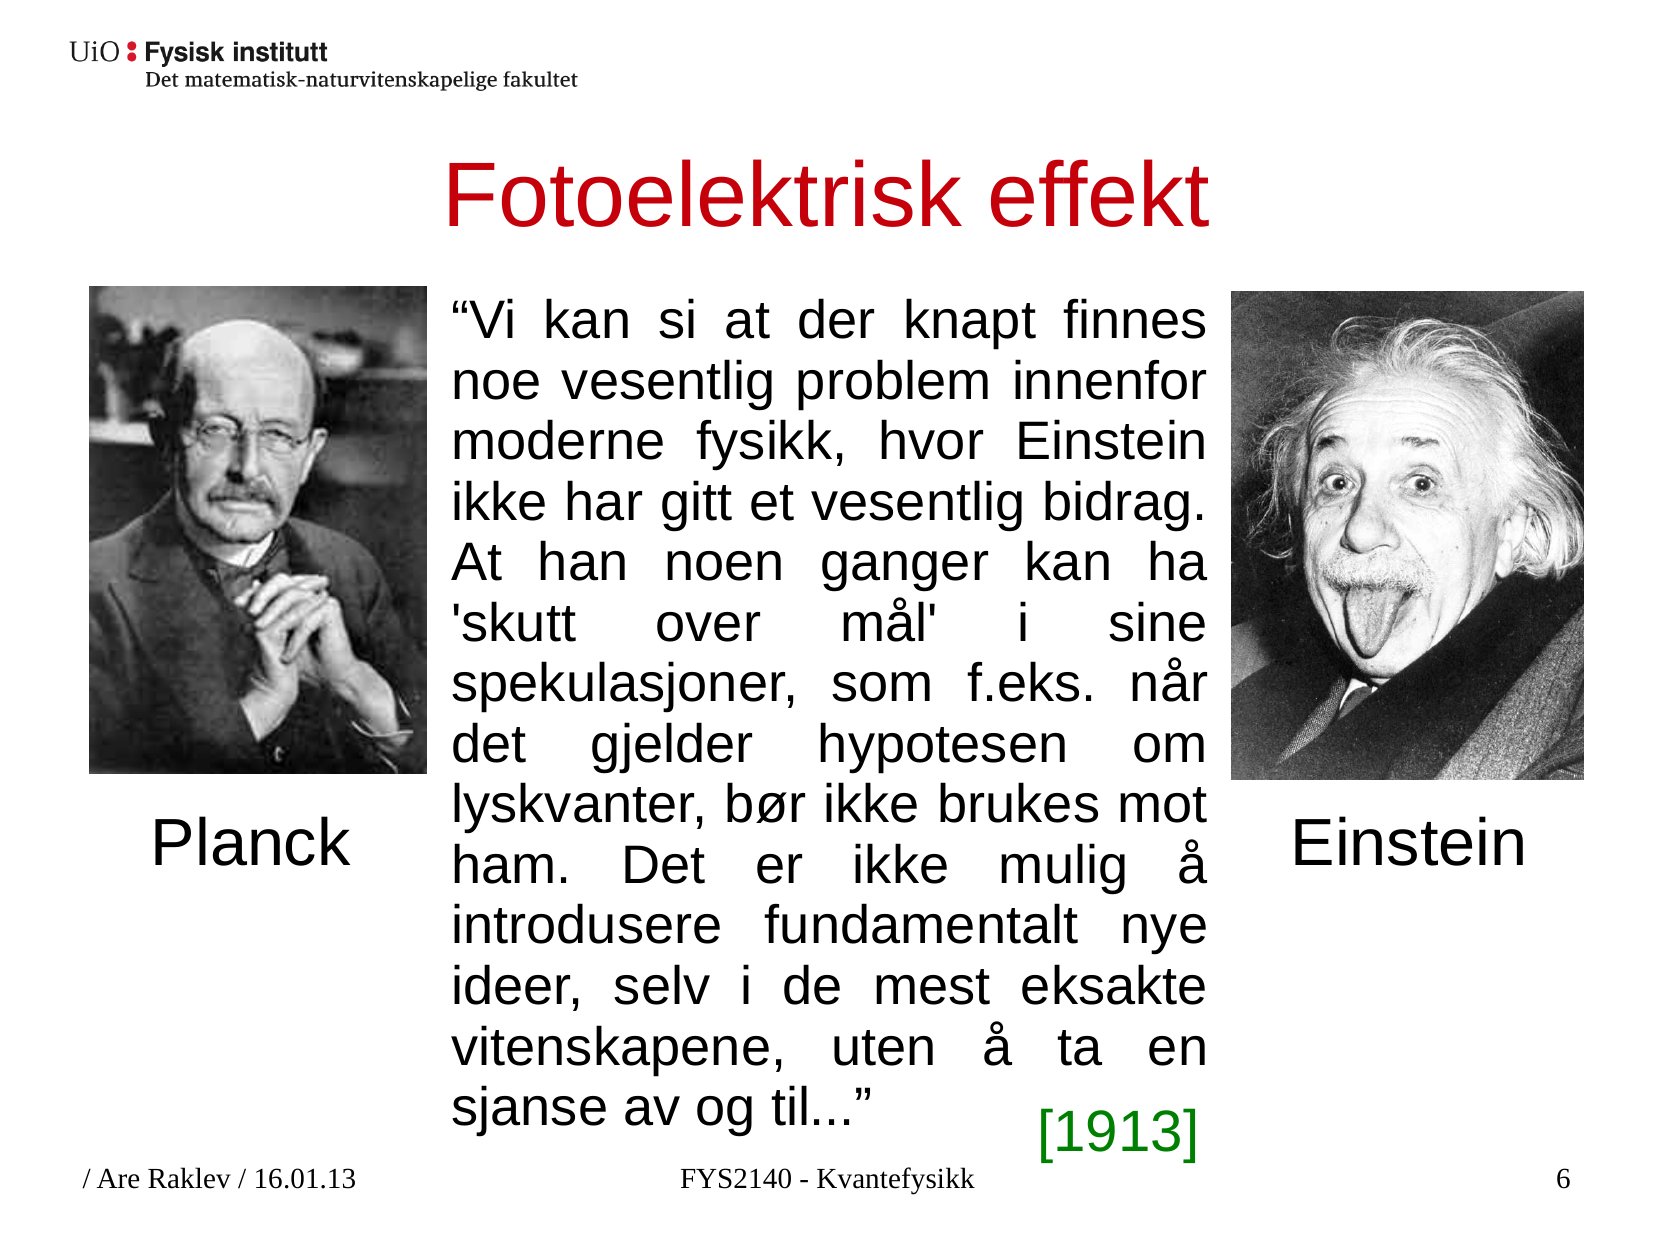

# Fotoelektrisk effekt
“Vi kan si at der knapt finnes noe vesentlig problem innenfor moderne fysikk, hvor Einstein ikke har gitt et vesentlig bidrag. At han noen ganger kan ha 'skutt over mål' i sine spekulasjoner, som f.eks. når det gjelder hypotesen om lyskvanter, bør ikke brukes mot ham. Det er ikke mulig å introdusere fundamentalt nye ideer, selv i de mest eksakte vitenskapene, uten å ta en sjanse av og til...”
Planck
Einstein
[1913]
/ Are Raklev / 16.01.13
FYS2140 - Kvantefysikk
6